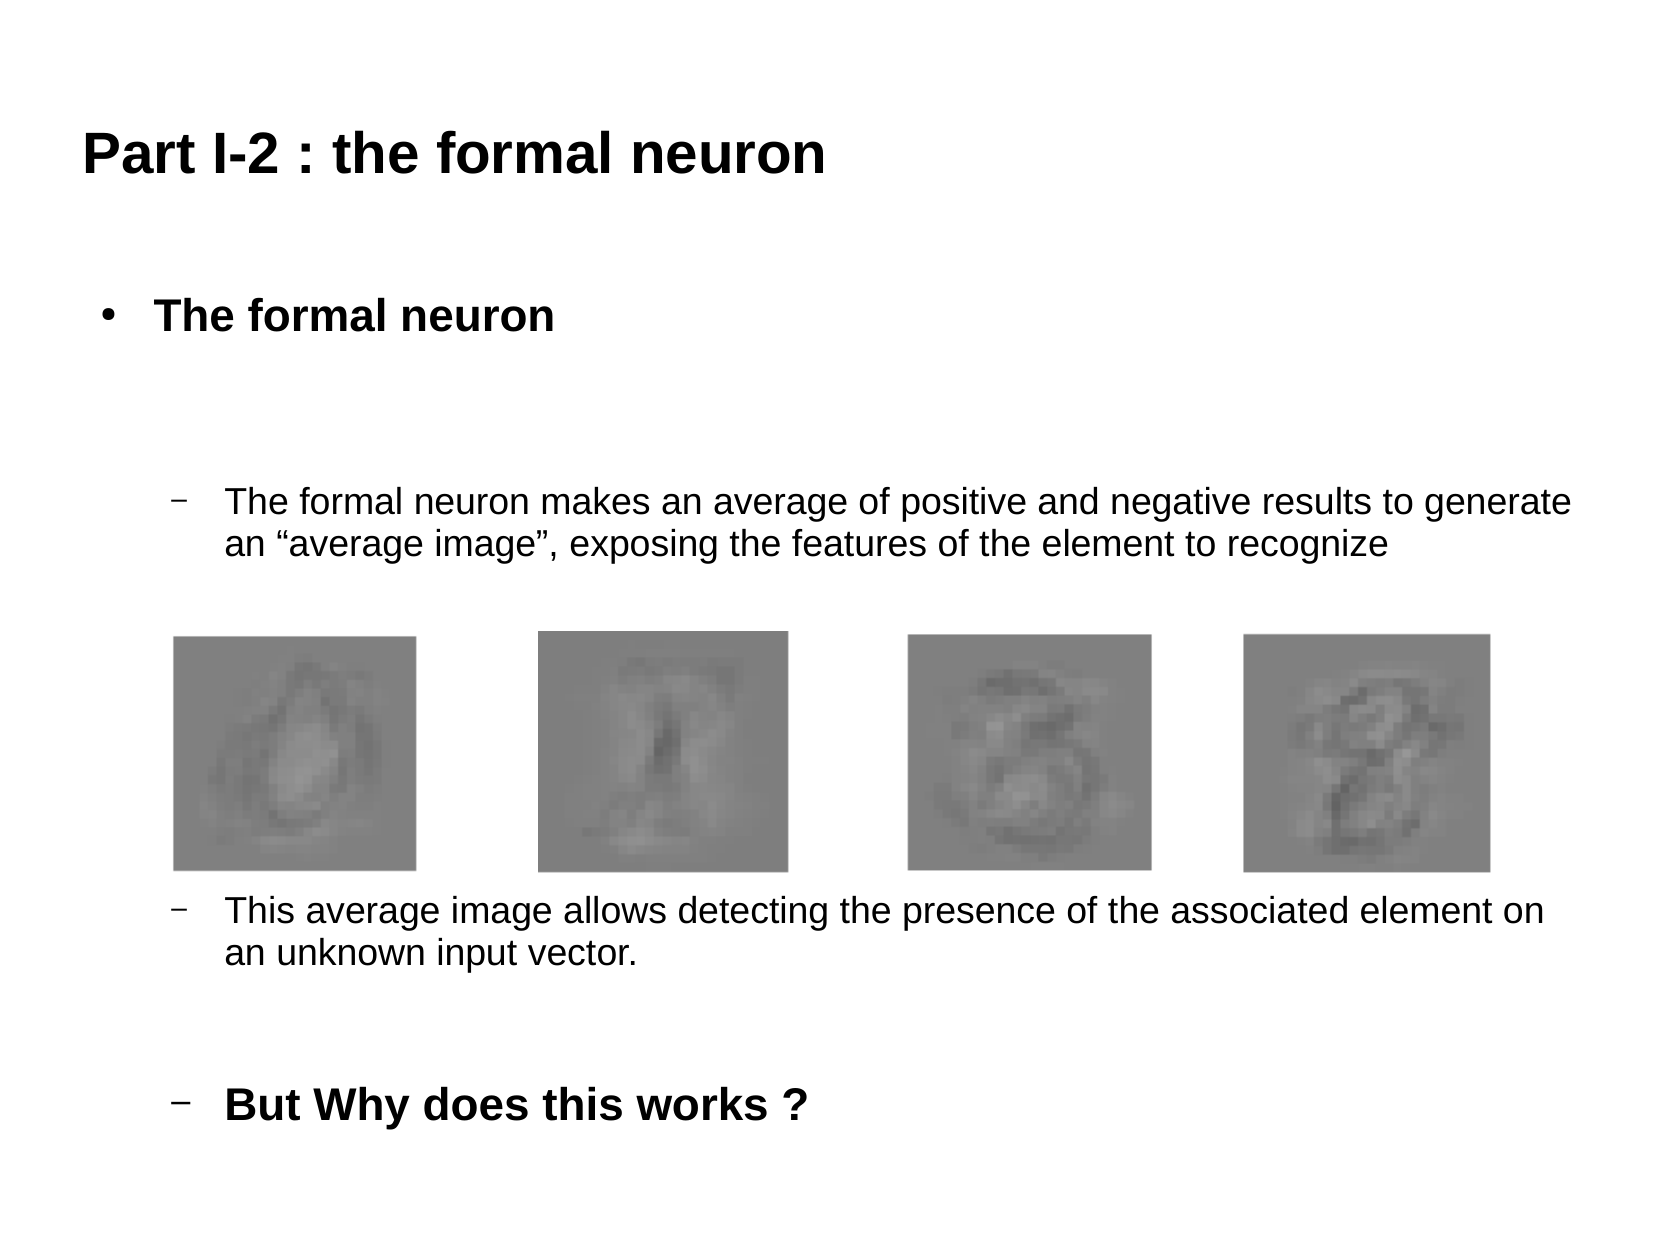

# Part I-2 : the formal neuron
The formal neuron
The formal neuron makes an average of positive and negative results to generate an “average image”, exposing the features of the element to recognize
This average image allows detecting the presence of the associated element on an unknown input vector.
But Why does this works ?